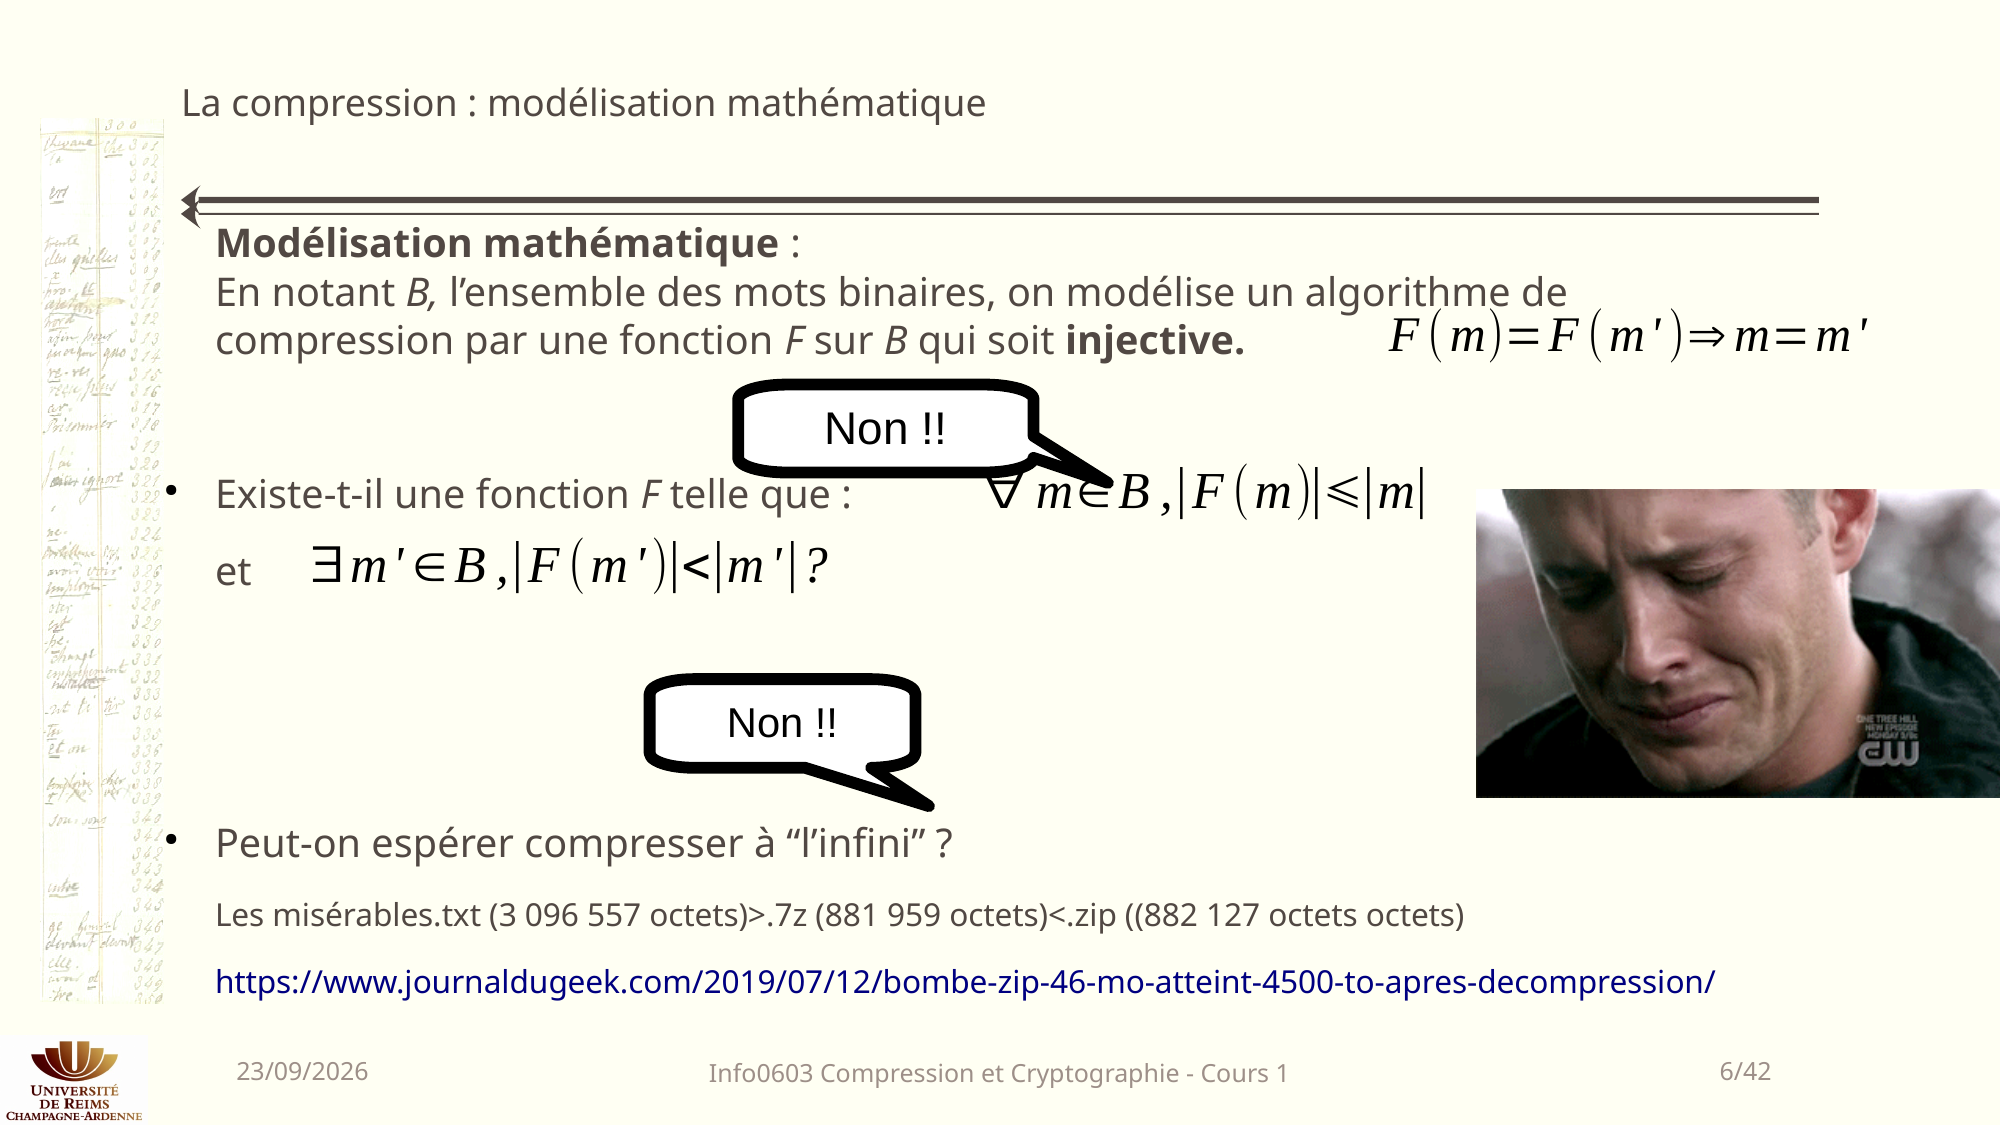

# La compression : modélisation mathématique
Modélisation mathématique :
En notant B, l’ensemble des mots binaires, on modélise un algorithme de compression par une fonction F sur B qui soit injective.
Existe-t-il une fonction F telle que :
et
Peut-on espérer compresser à “l’infini” ?
Les misérables.txt (3 096 557 octets)>.7z (881 959 octets)<.zip ((882 127 octets octets)
https://www.journaldugeek.com/2019/07/12/bombe-zip-46-mo-atteint-4500-to-apres-decompression/
Non !!
Non !!